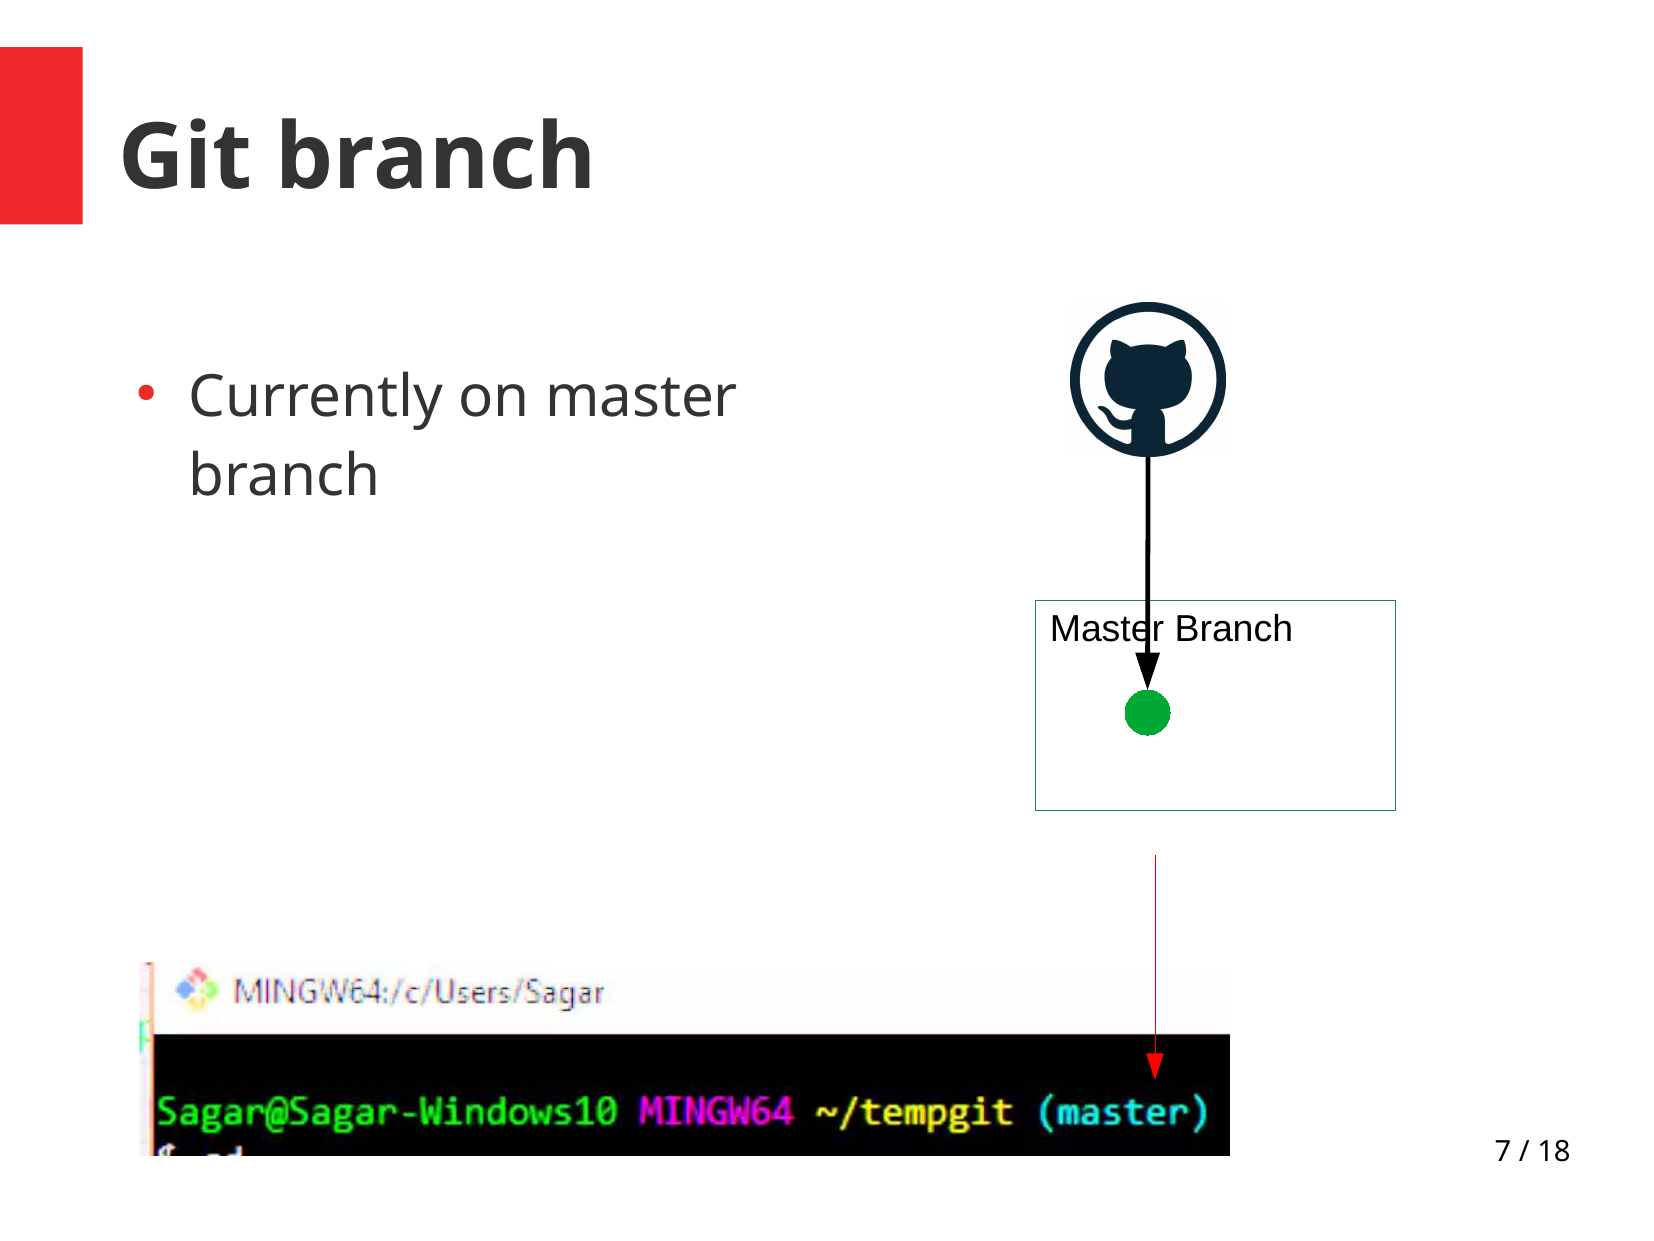

# Git branch
Currently on master branch
Master Branch
7